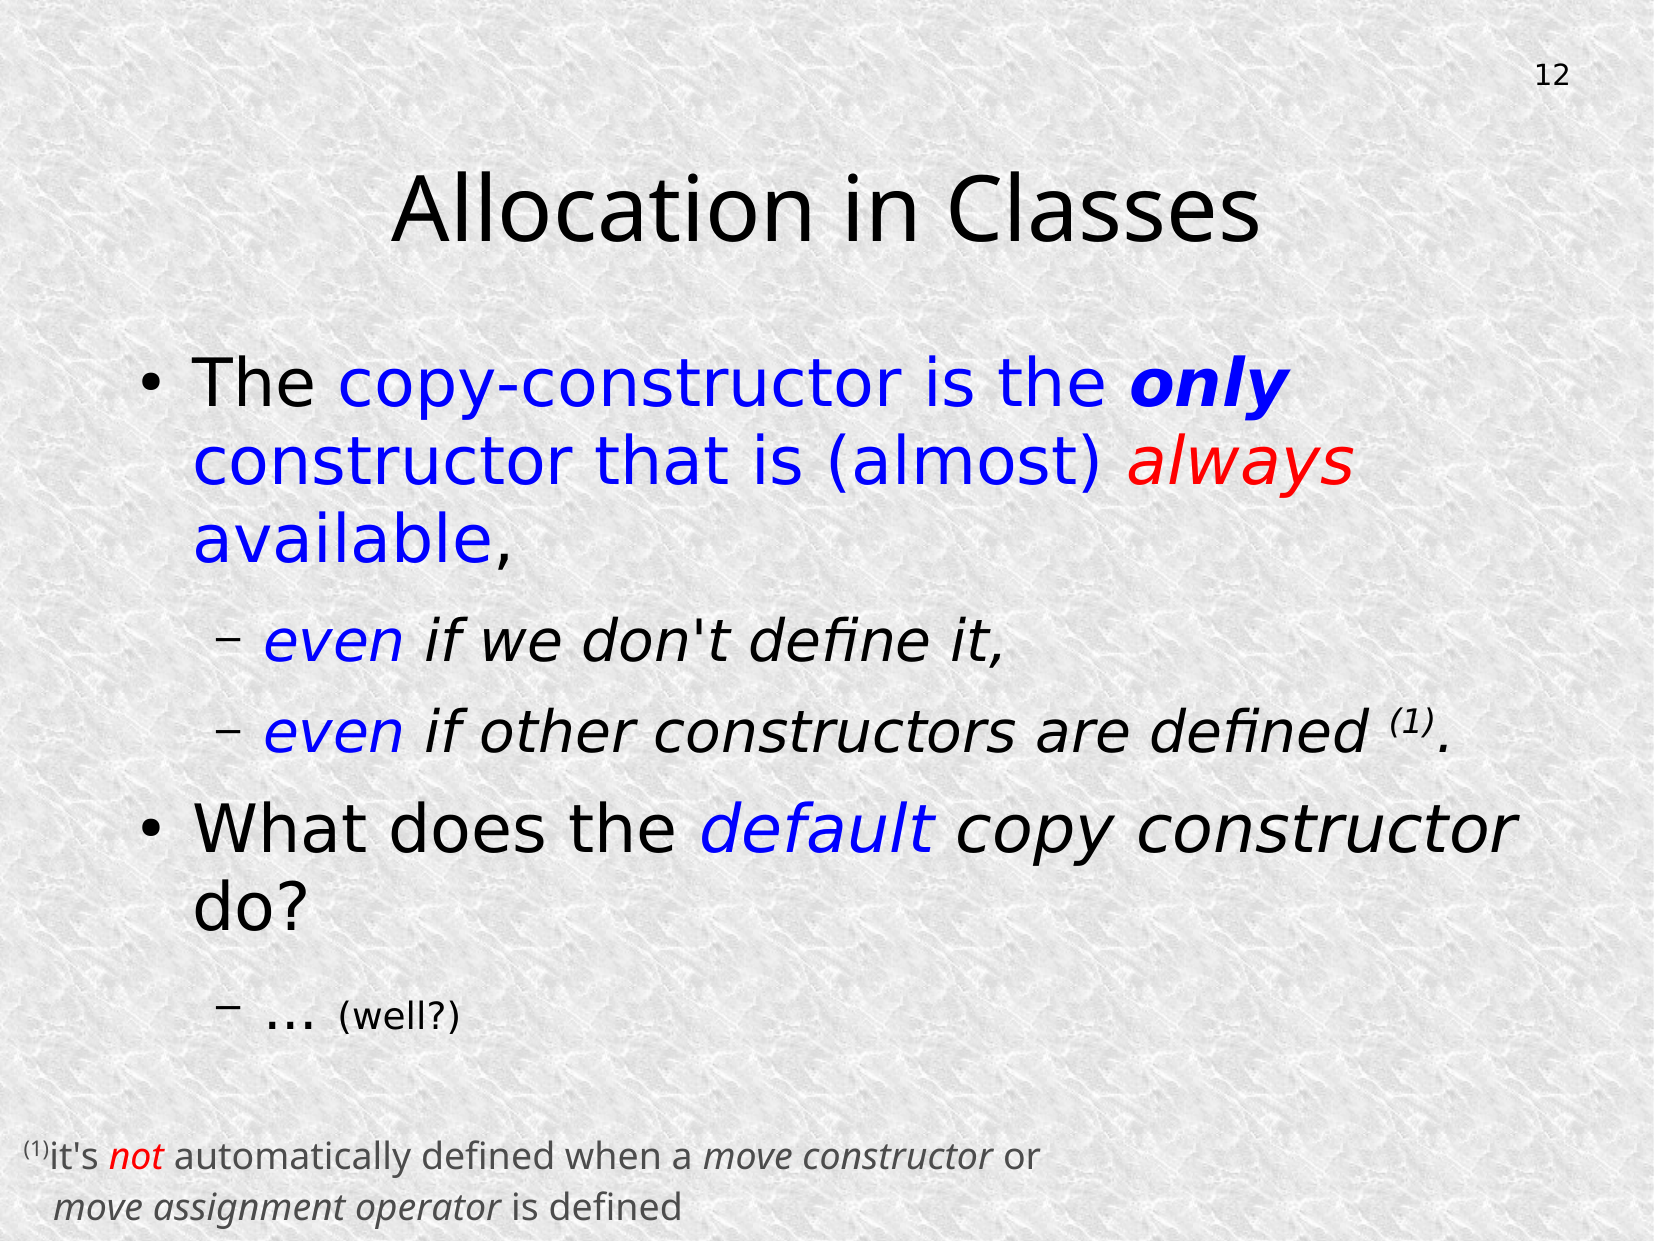

12
# Allocation in Classes
The copy-constructor is the only constructor that is (almost) always available,
even if we don't define it,
even if other constructors are defined (1).
What does the default copy constructor do?
... (well?)
(1)it's not automatically defined when a move constructor or
 move assignment operator is defined